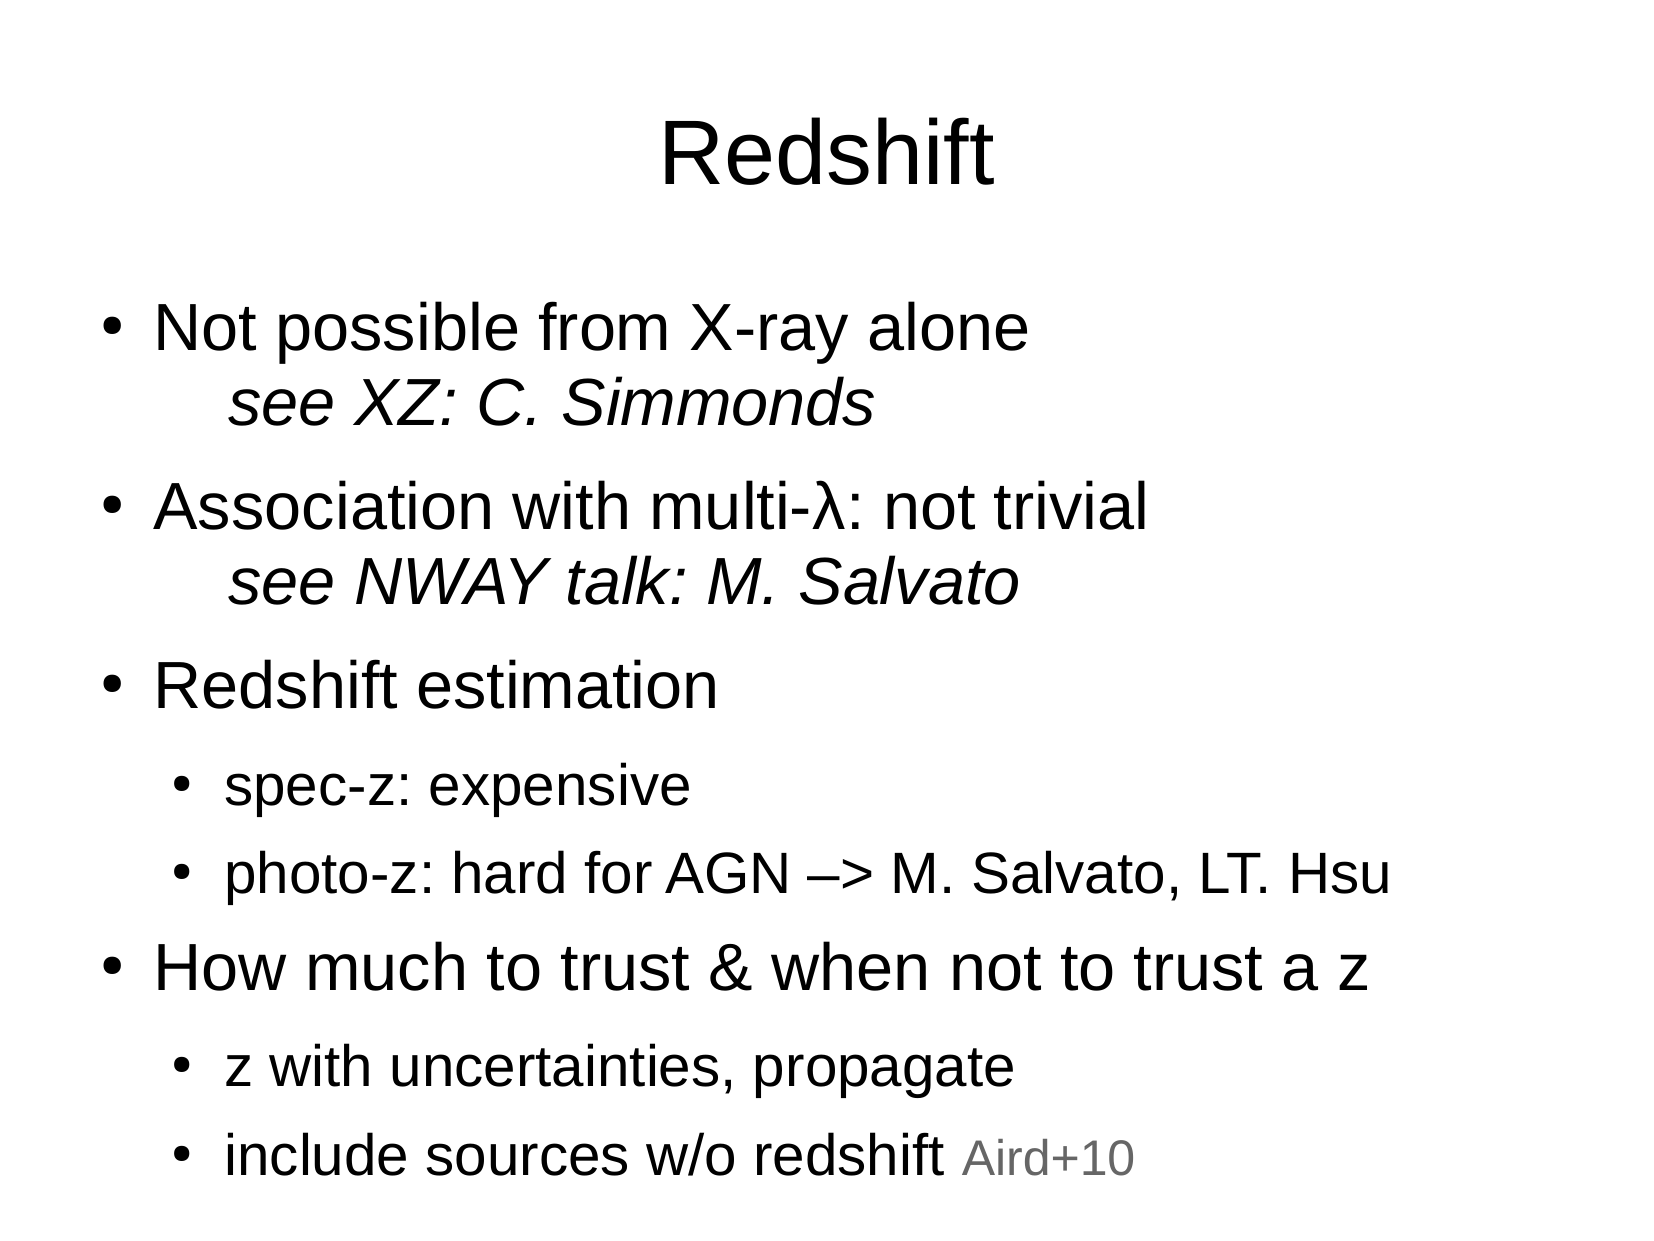

# Redshift
Not possible from X-ray alone
	see XZ: C. Simmonds
Association with multi-λ: not trivial
	see NWAY talk: M. Salvato
Redshift estimation
spec-z: expensive
photo-z: hard for AGN –> M. Salvato, LT. Hsu
How much to trust & when not to trust a z
z with uncertainties, propagate
include sources w/o redshift Aird+10